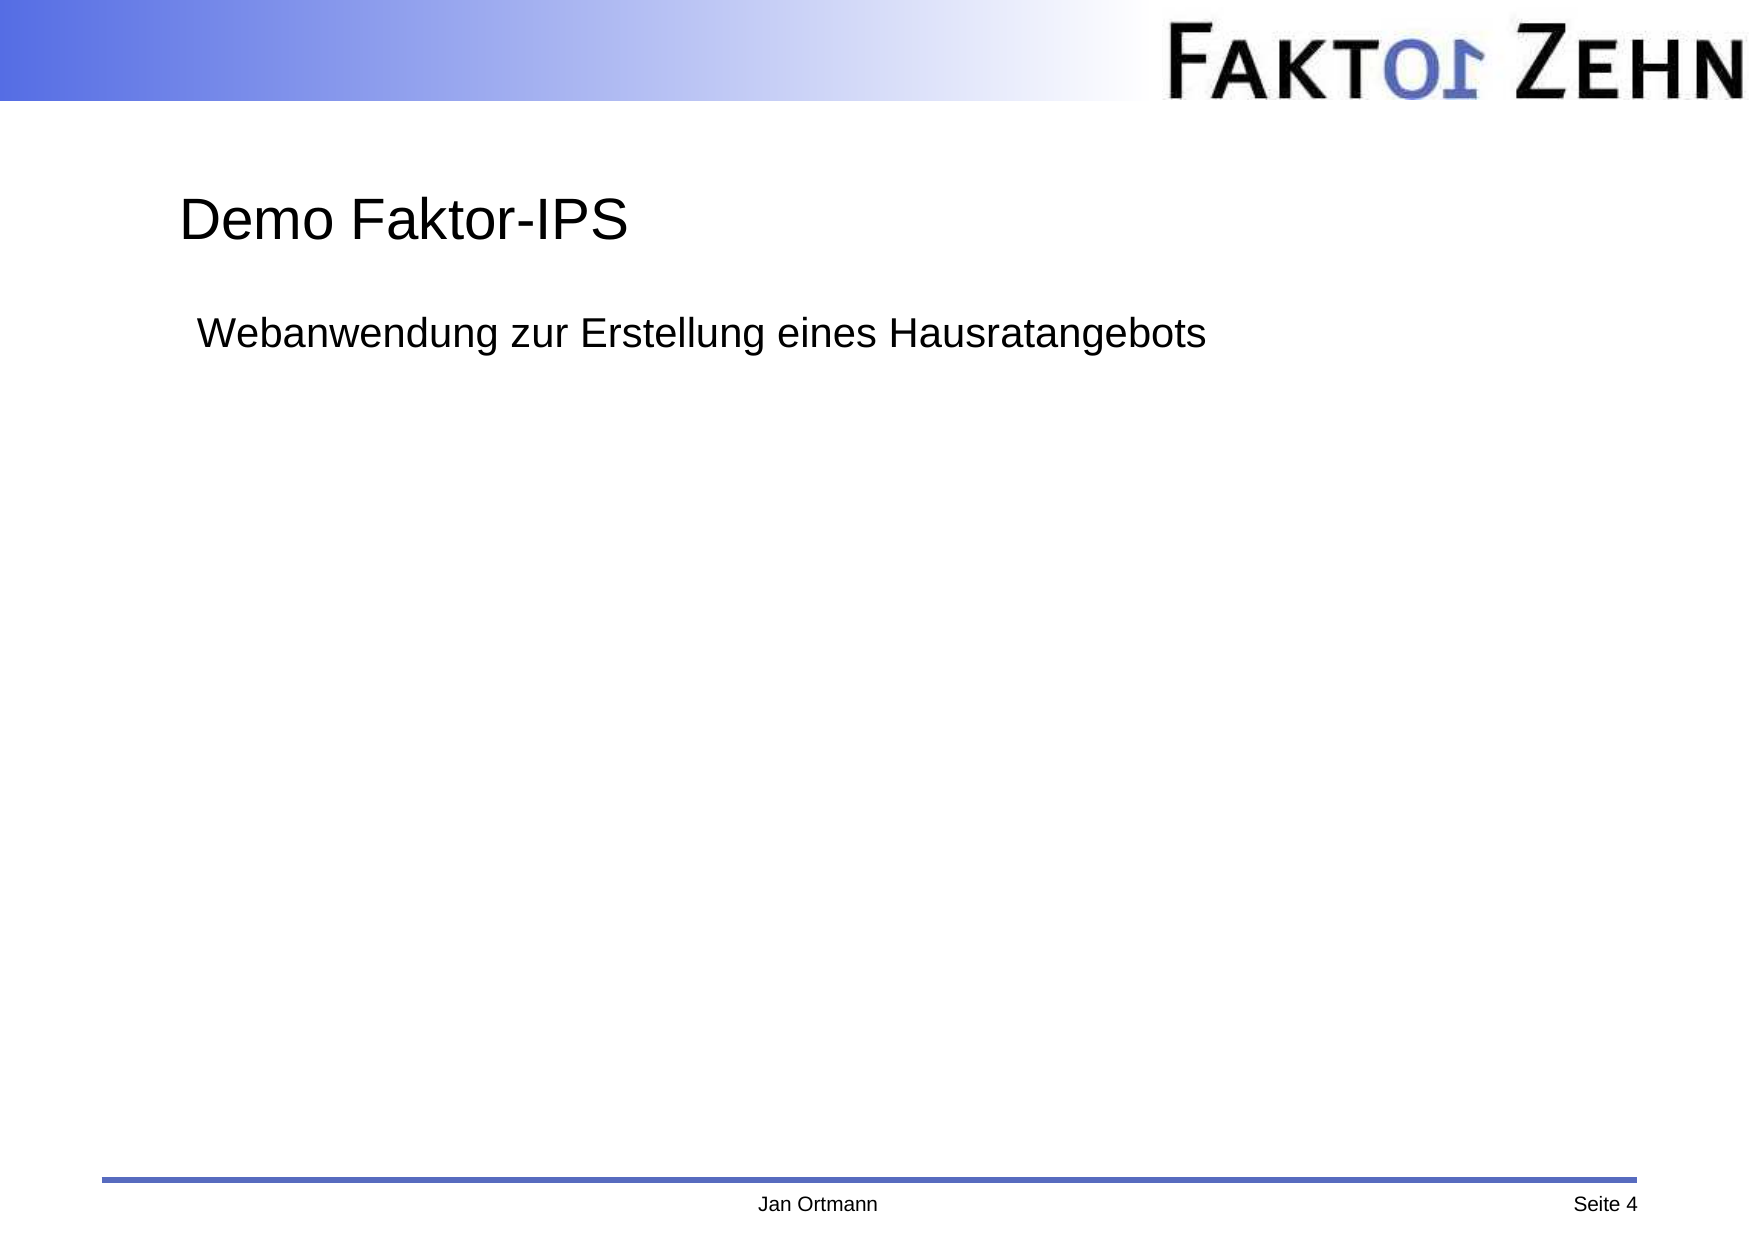

# Demo Faktor-IPS
Webanwendung zur Erstellung eines Hausratangebots